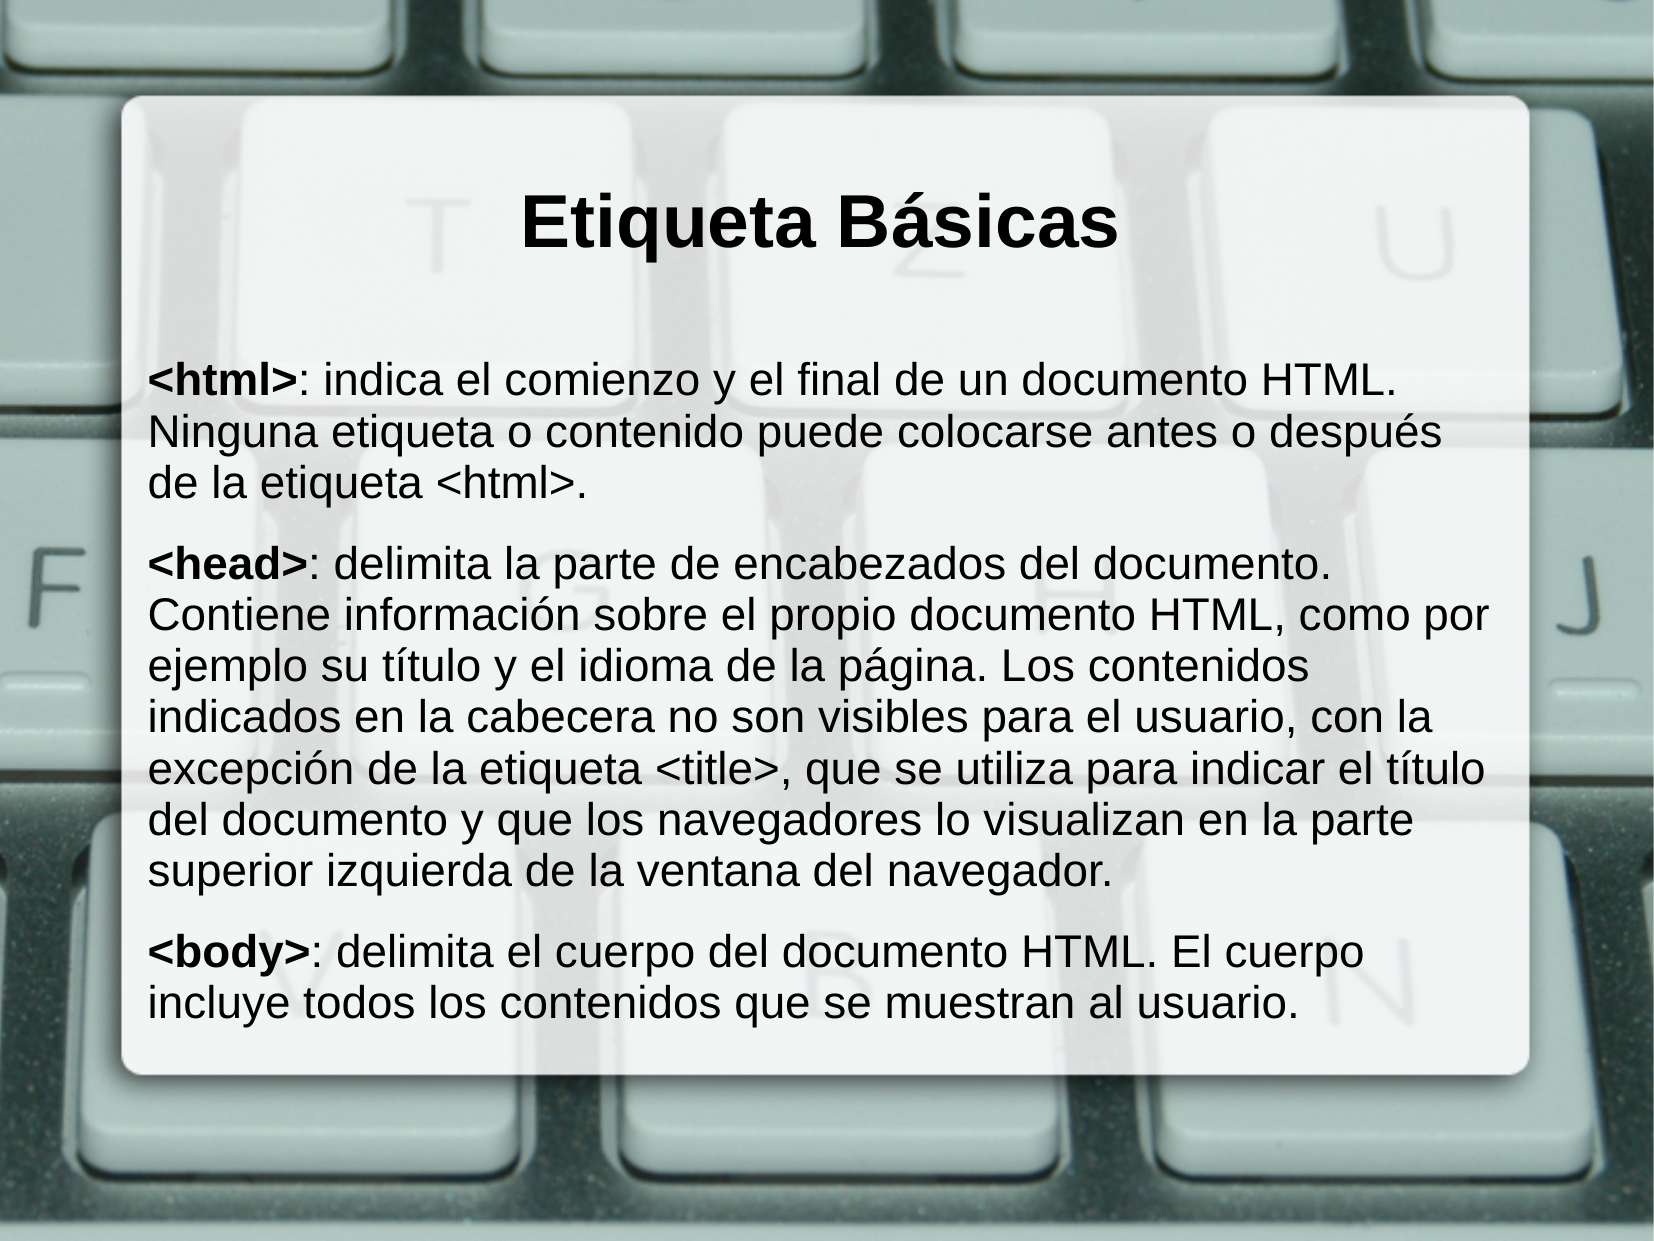

# Etiqueta Básicas
<html>: indica el comienzo y el final de un documento HTML. Ninguna etiqueta o contenido puede colocarse antes o después de la etiqueta <html>.
<head>: delimita la parte de encabezados del documento. Contiene información sobre el propio documento HTML, como por ejemplo su título y el idioma de la página. Los contenidos indicados en la cabecera no son visibles para el usuario, con la excepción de la etiqueta <title>, que se utiliza para indicar el título del documento y que los navegadores lo visualizan en la parte superior izquierda de la ventana del navegador.
<body>: delimita el cuerpo del documento HTML. El cuerpo incluye todos los contenidos que se muestran al usuario.